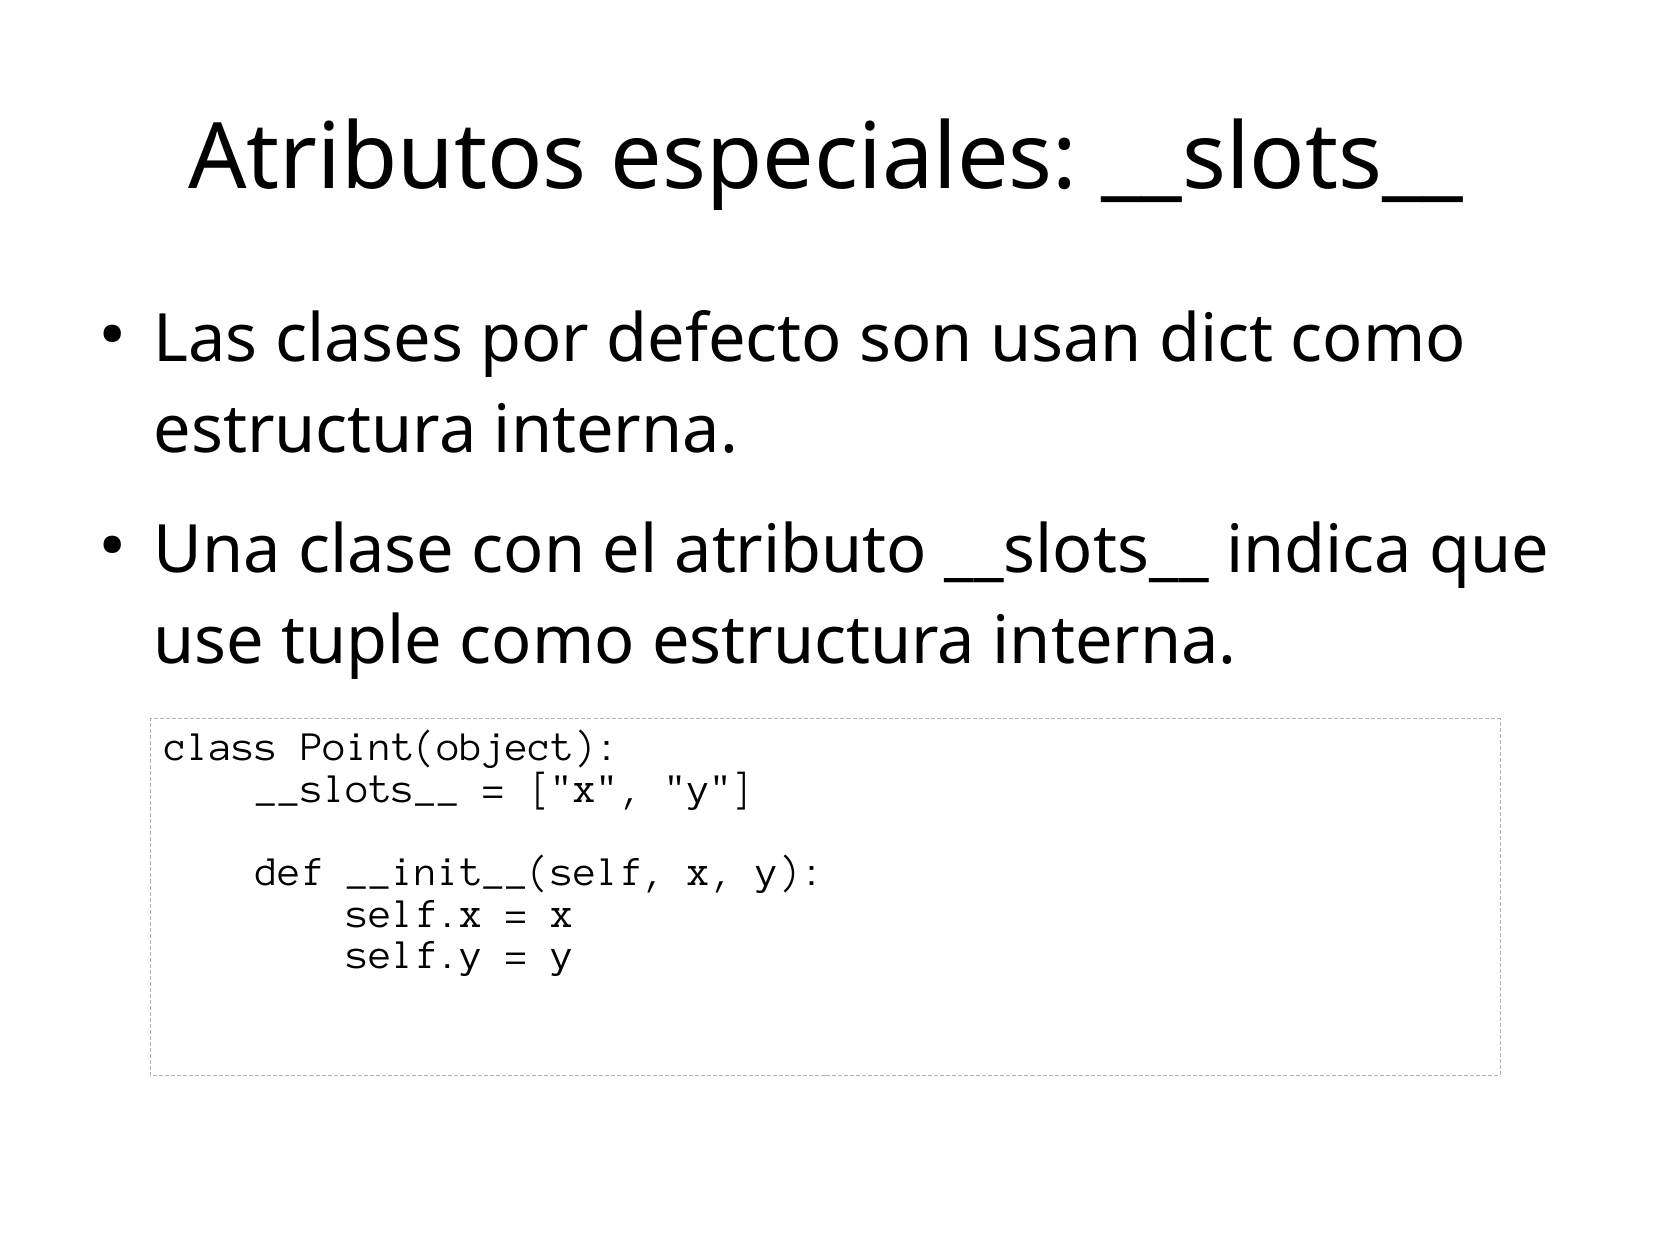

# Atributos especiales: __slots__
Las clases por defecto son usan dict como estructura interna.
Una clase con el atributo __slots__ indica que use tuple como estructura interna.
class Point(object):
 __slots__ = ["x", "y"]
 def __init__(self, x, y):
 self.x = x
 self.y = y